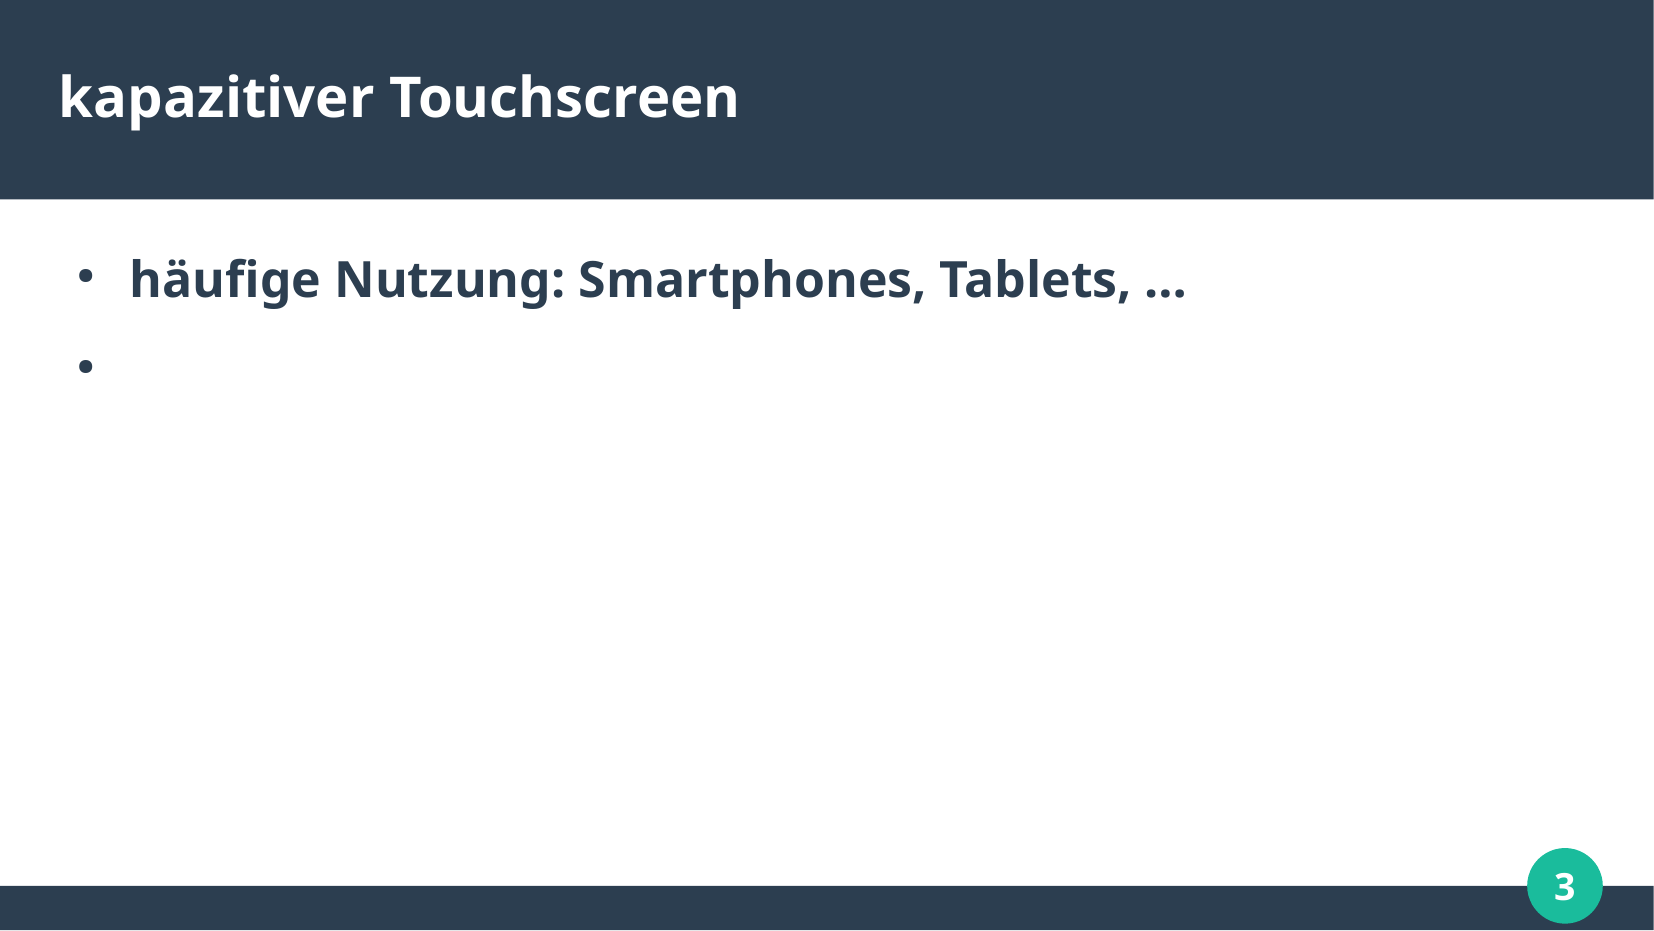

# kapazitiver Touchscreen
häufige Nutzung: Smartphones, Tablets, …